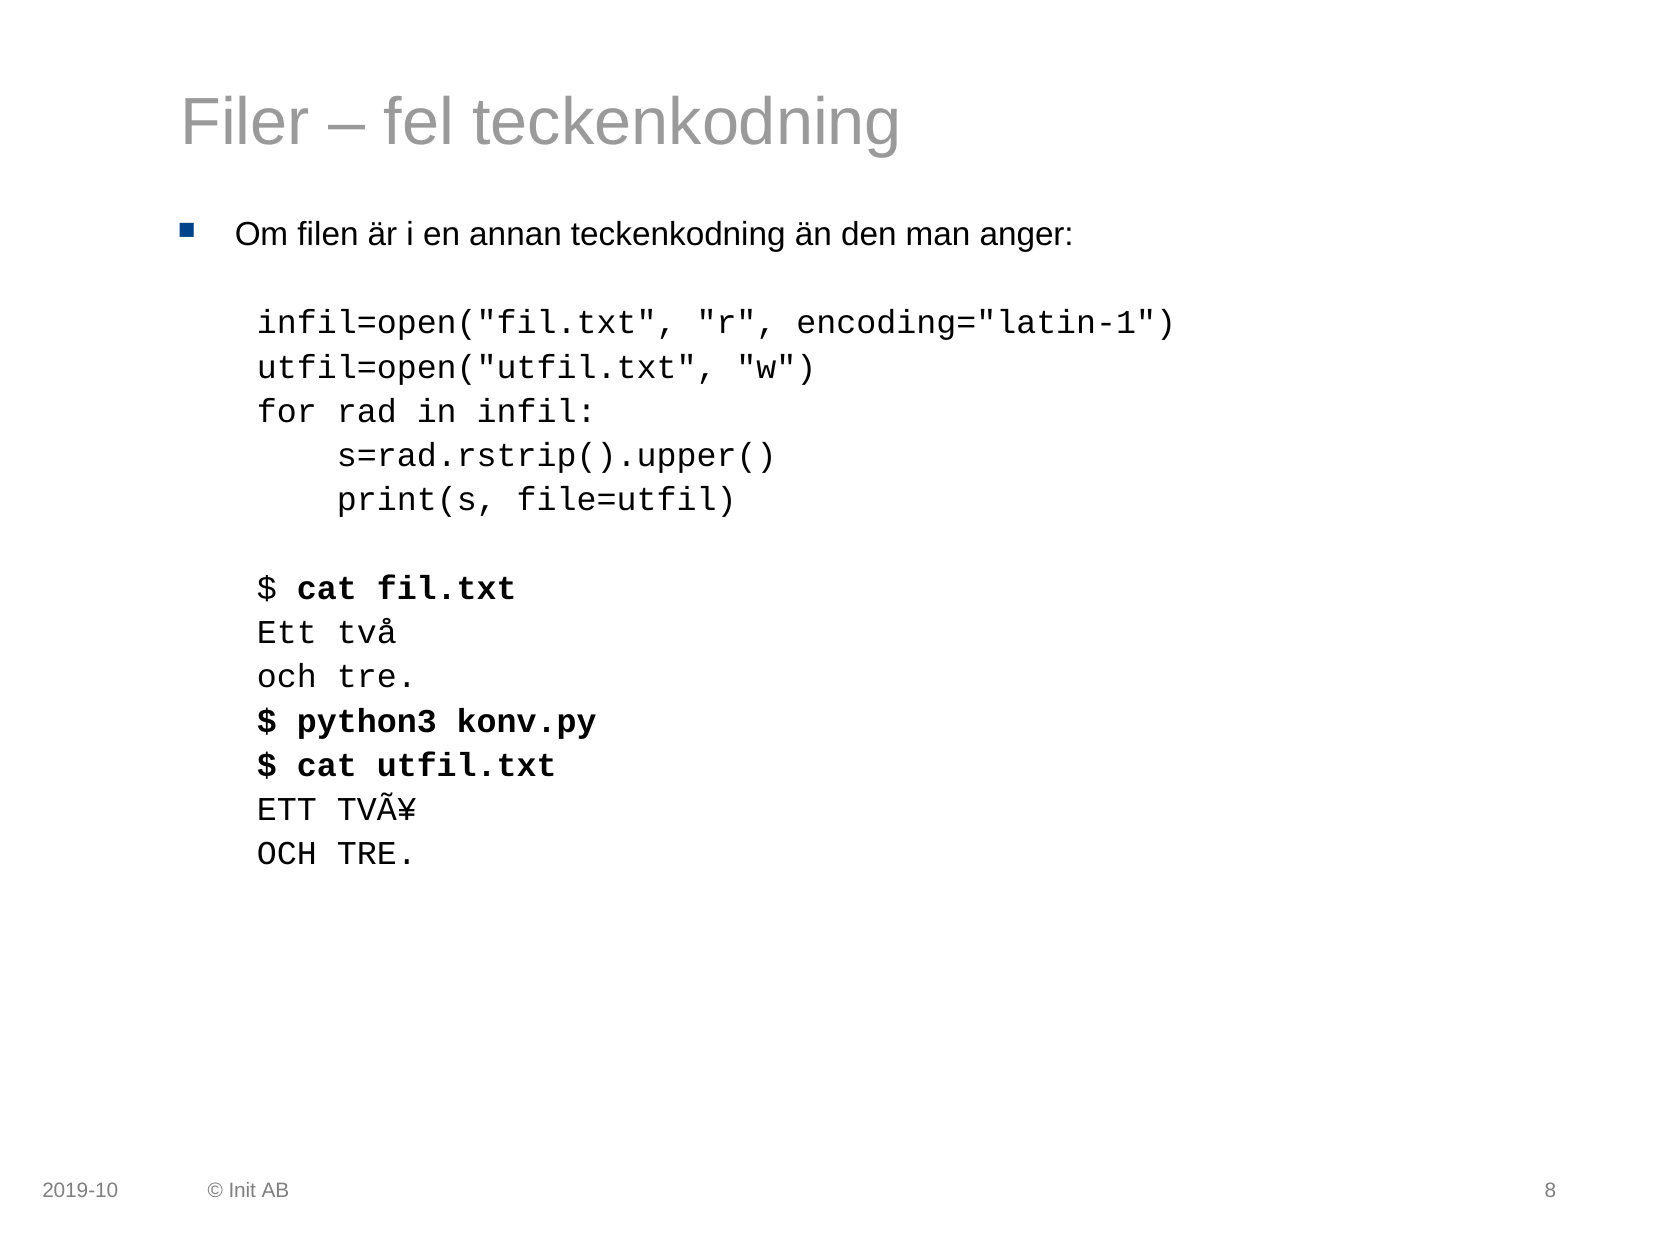

Filer – fel teckenkodning
Om filen är i en annan teckenkodning än den man anger:
infil=open("fil.txt", "r", encoding="latin-1")
utfil=open("utfil.txt", "w")
for rad in infil:
 s=rad.rstrip().upper()
 print(s, file=utfil)
$ cat fil.txt
Ett två
och tre.
$ python3 konv.py
$ cat utfil.txt
ETT TVÃ¥
OCH TRE.
2019-10
© Init AB